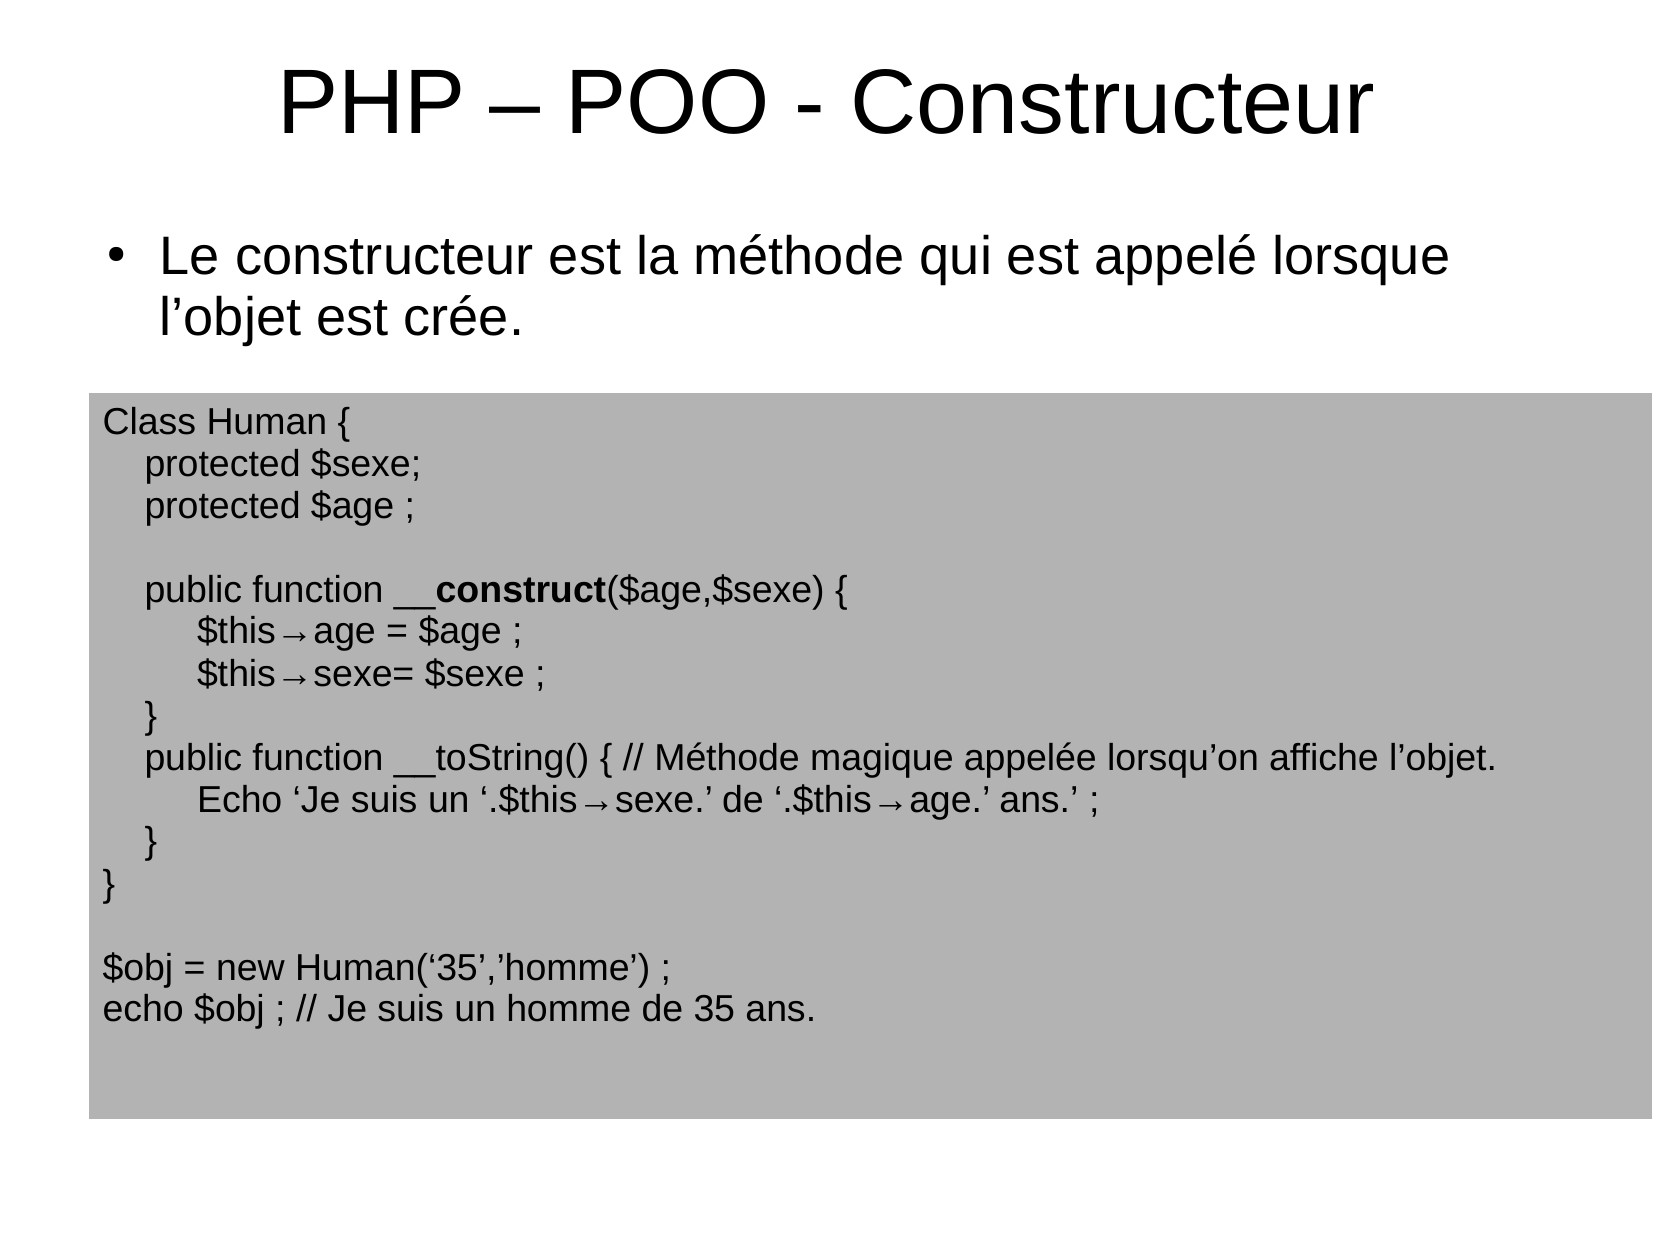

# PHP – POO - Constructeur
Le constructeur est la méthode qui est appelé lorsque l’objet est crée.
| Class Human { protected $sexe; protected $age ; public function \_\_construct($age,$sexe) { $this→age = $age ; $this→sexe= $sexe ; } public function \_\_toString() { // Méthode magique appelée lorsqu’on affiche l’objet. Echo ‘Je suis un ‘.$this→sexe.’ de ‘.$this→age.’ ans.’ ; } } $obj = new Human(‘35’,’homme’) ; echo $obj ; // Je suis un homme de 35 ans. |
| --- |